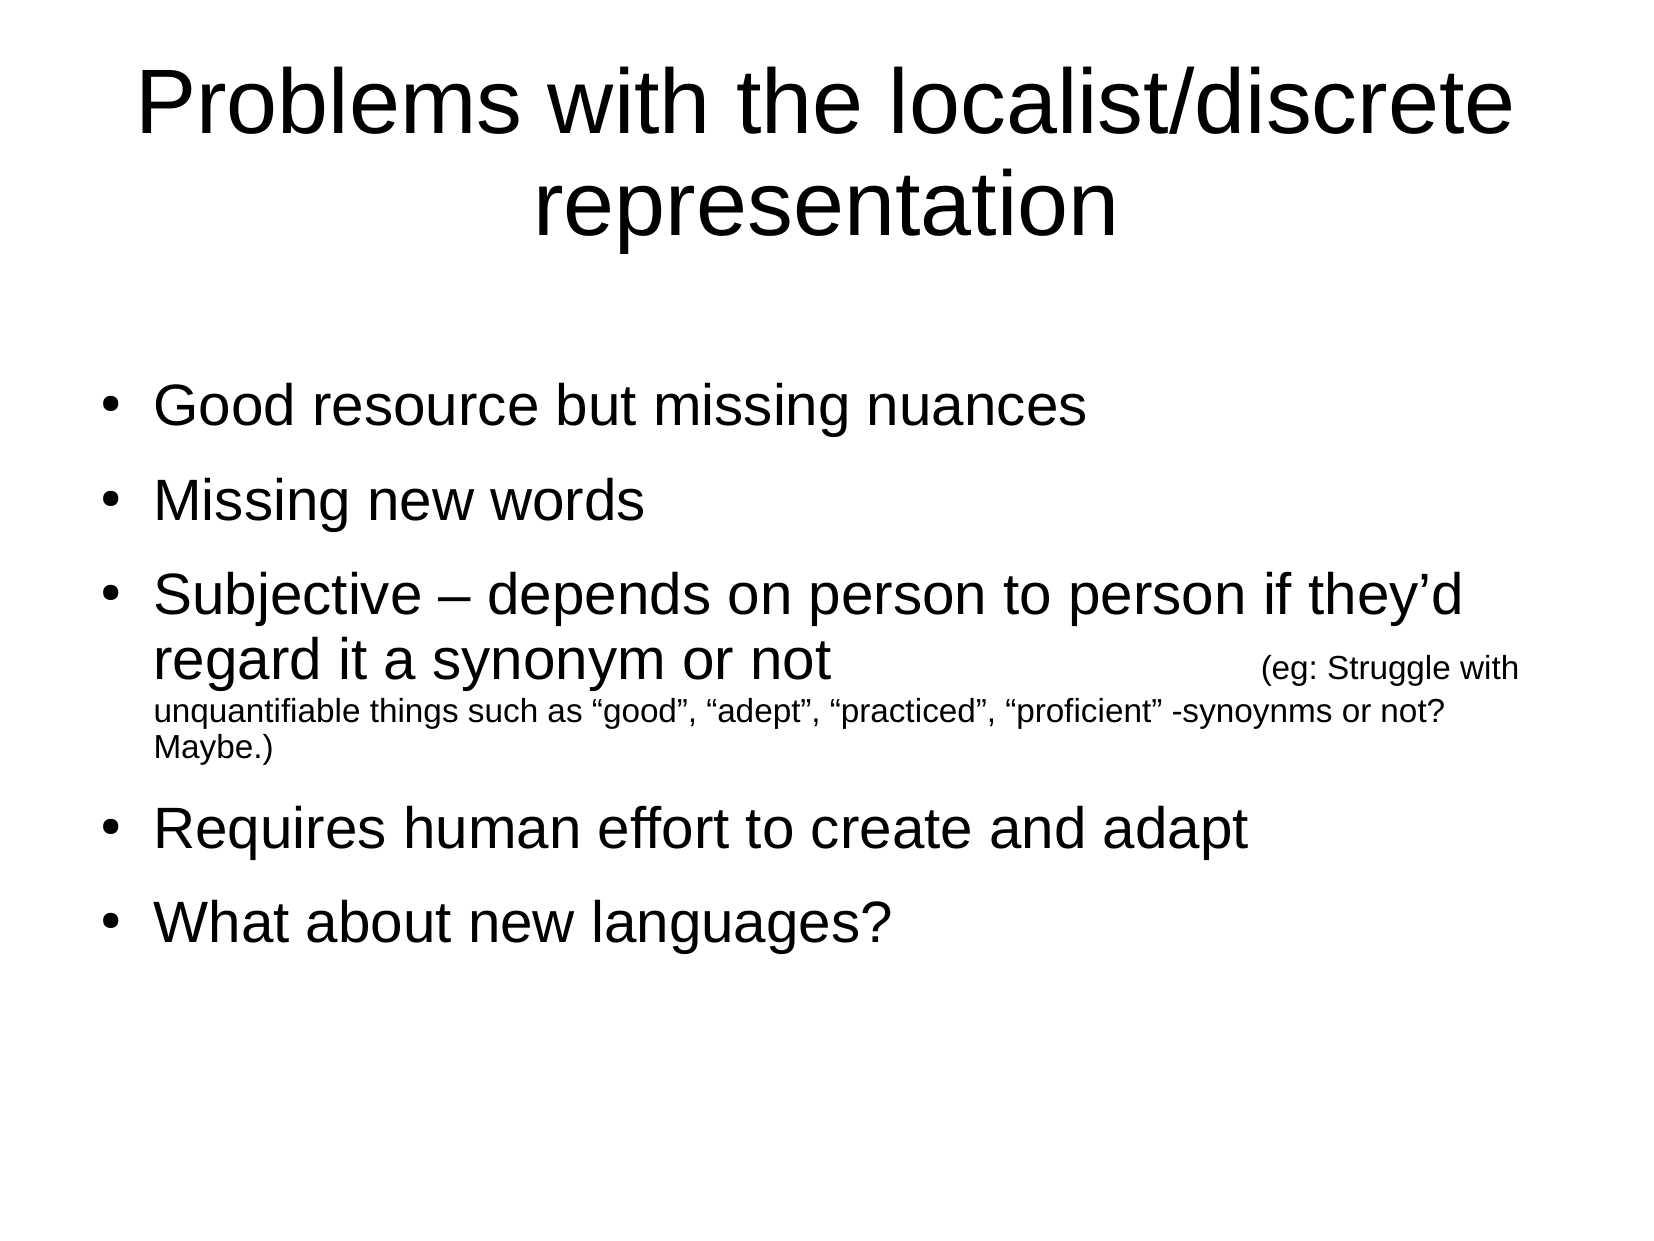

# Problems with the localist/discrete representation
Good resource but missing nuances
Missing new words
Subjective – depends on person to person if they’d regard it a synonym or not						(eg: Struggle with unquantifiable things such as “good”, “adept”, “practiced”, “proficient” -synoynms or not? Maybe.)
Requires human effort to create and adapt
What about new languages?